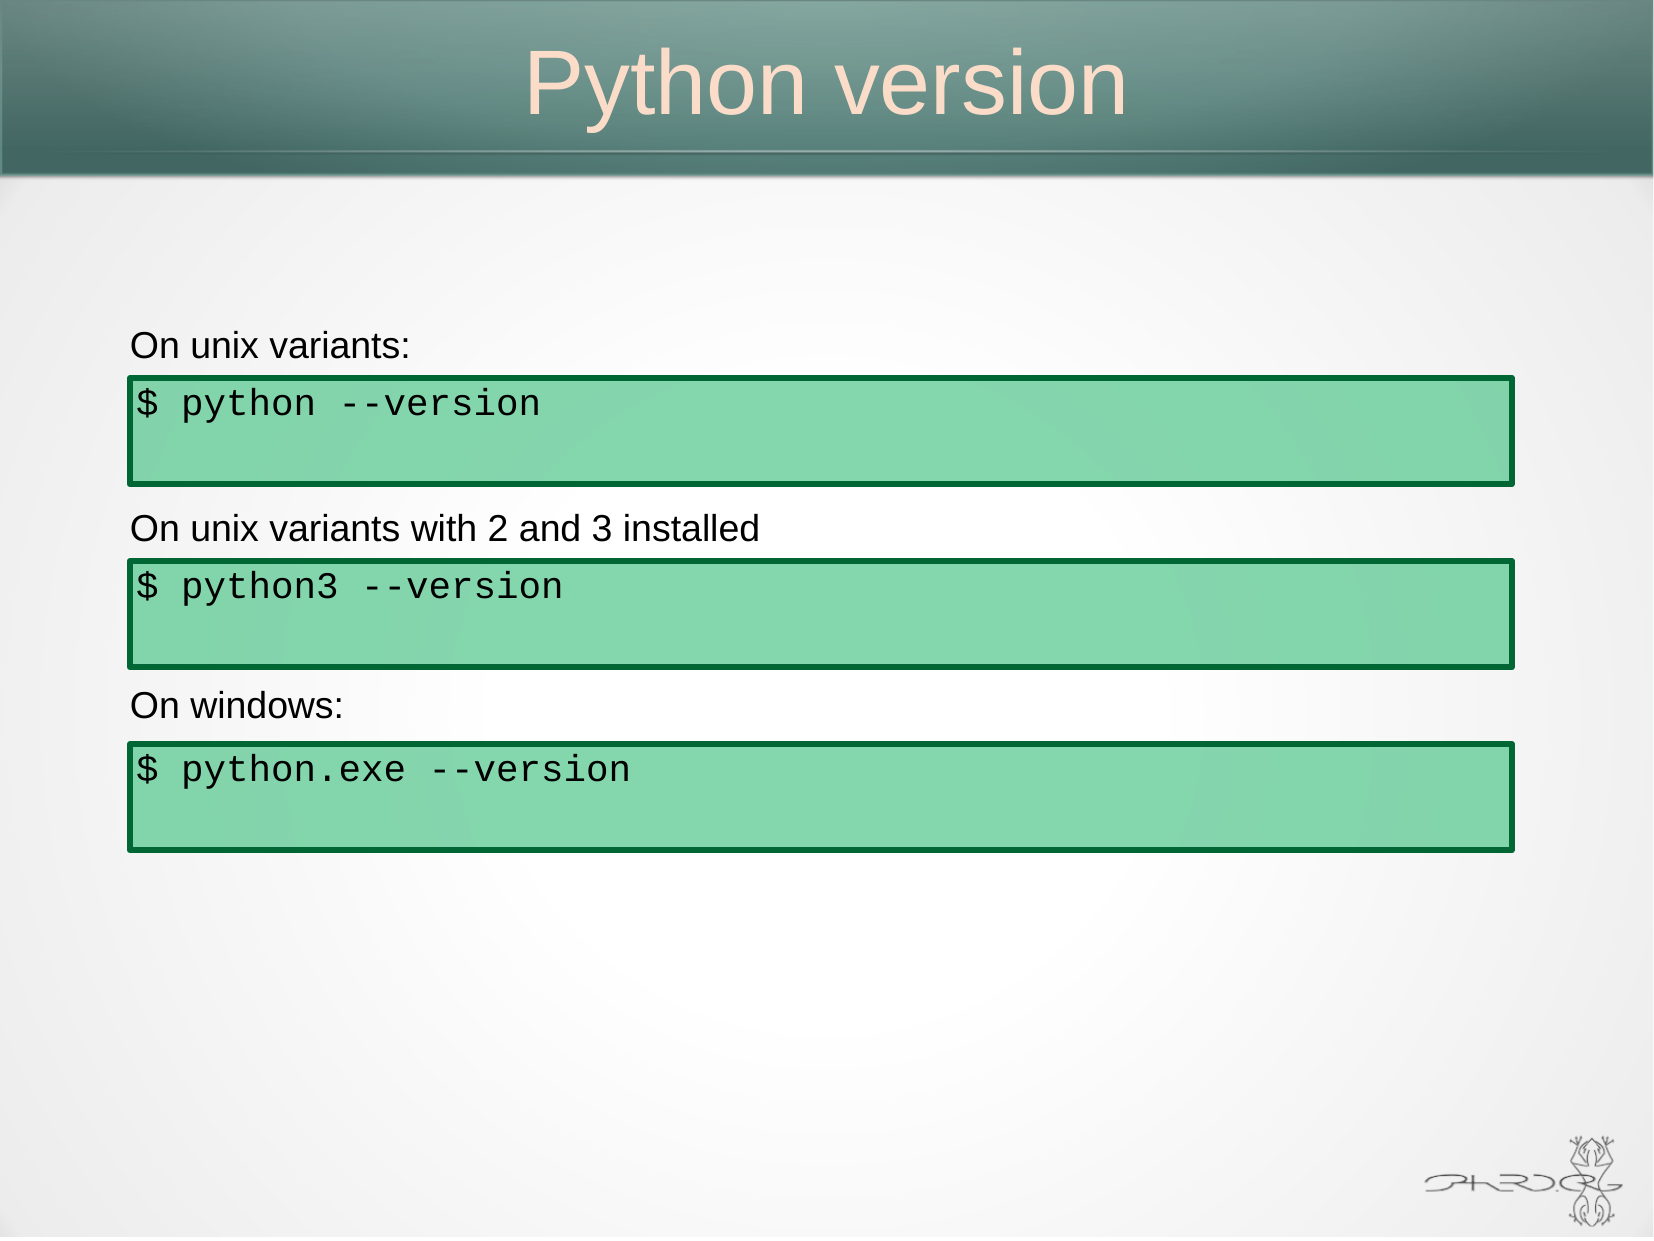

# Python version
On unix variants:
$ python --version
On unix variants with 2 and 3 installed
$ python3 --version
On windows:
$ python.exe --version